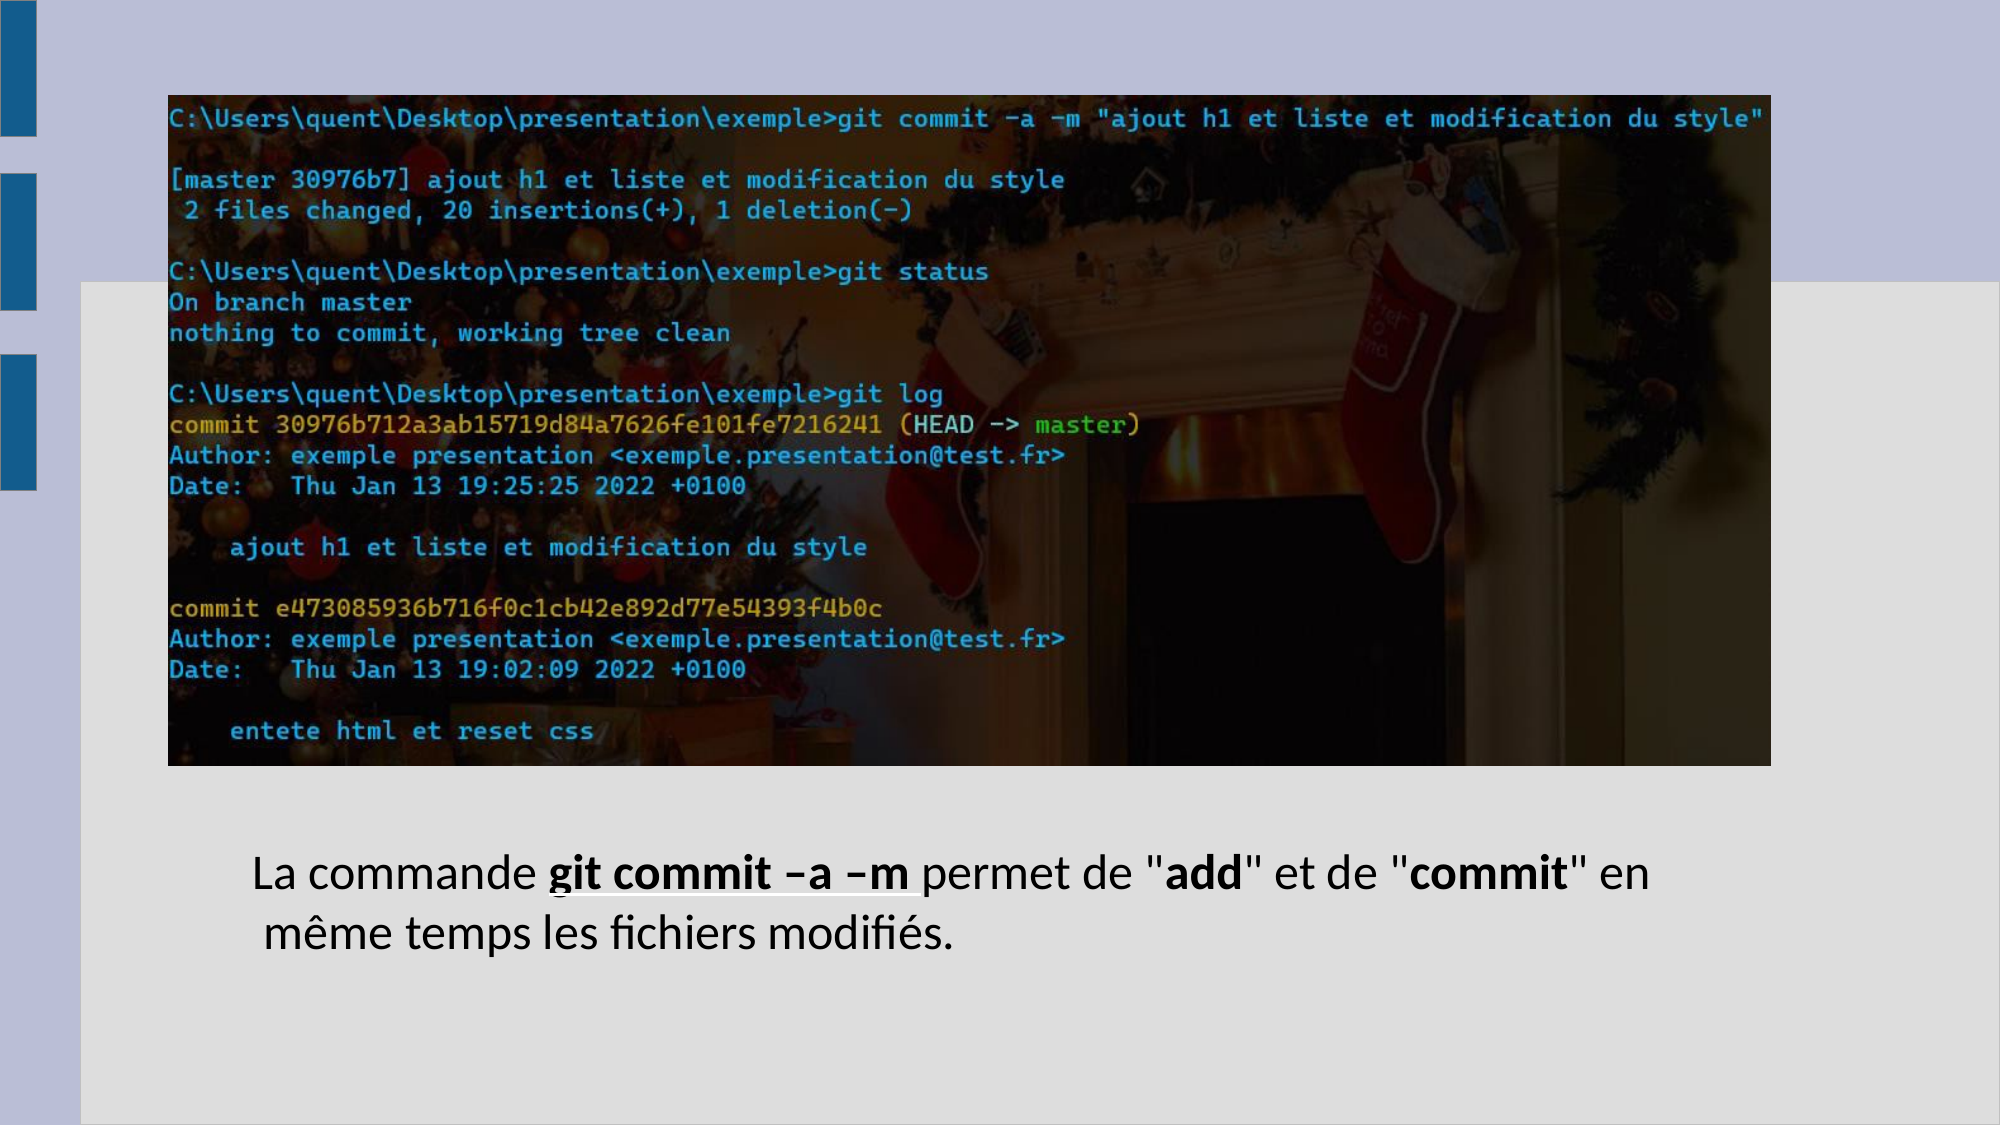

La commande git commit –a –m permet de "add" et de "commit" en même temps les fichiers modifiés.